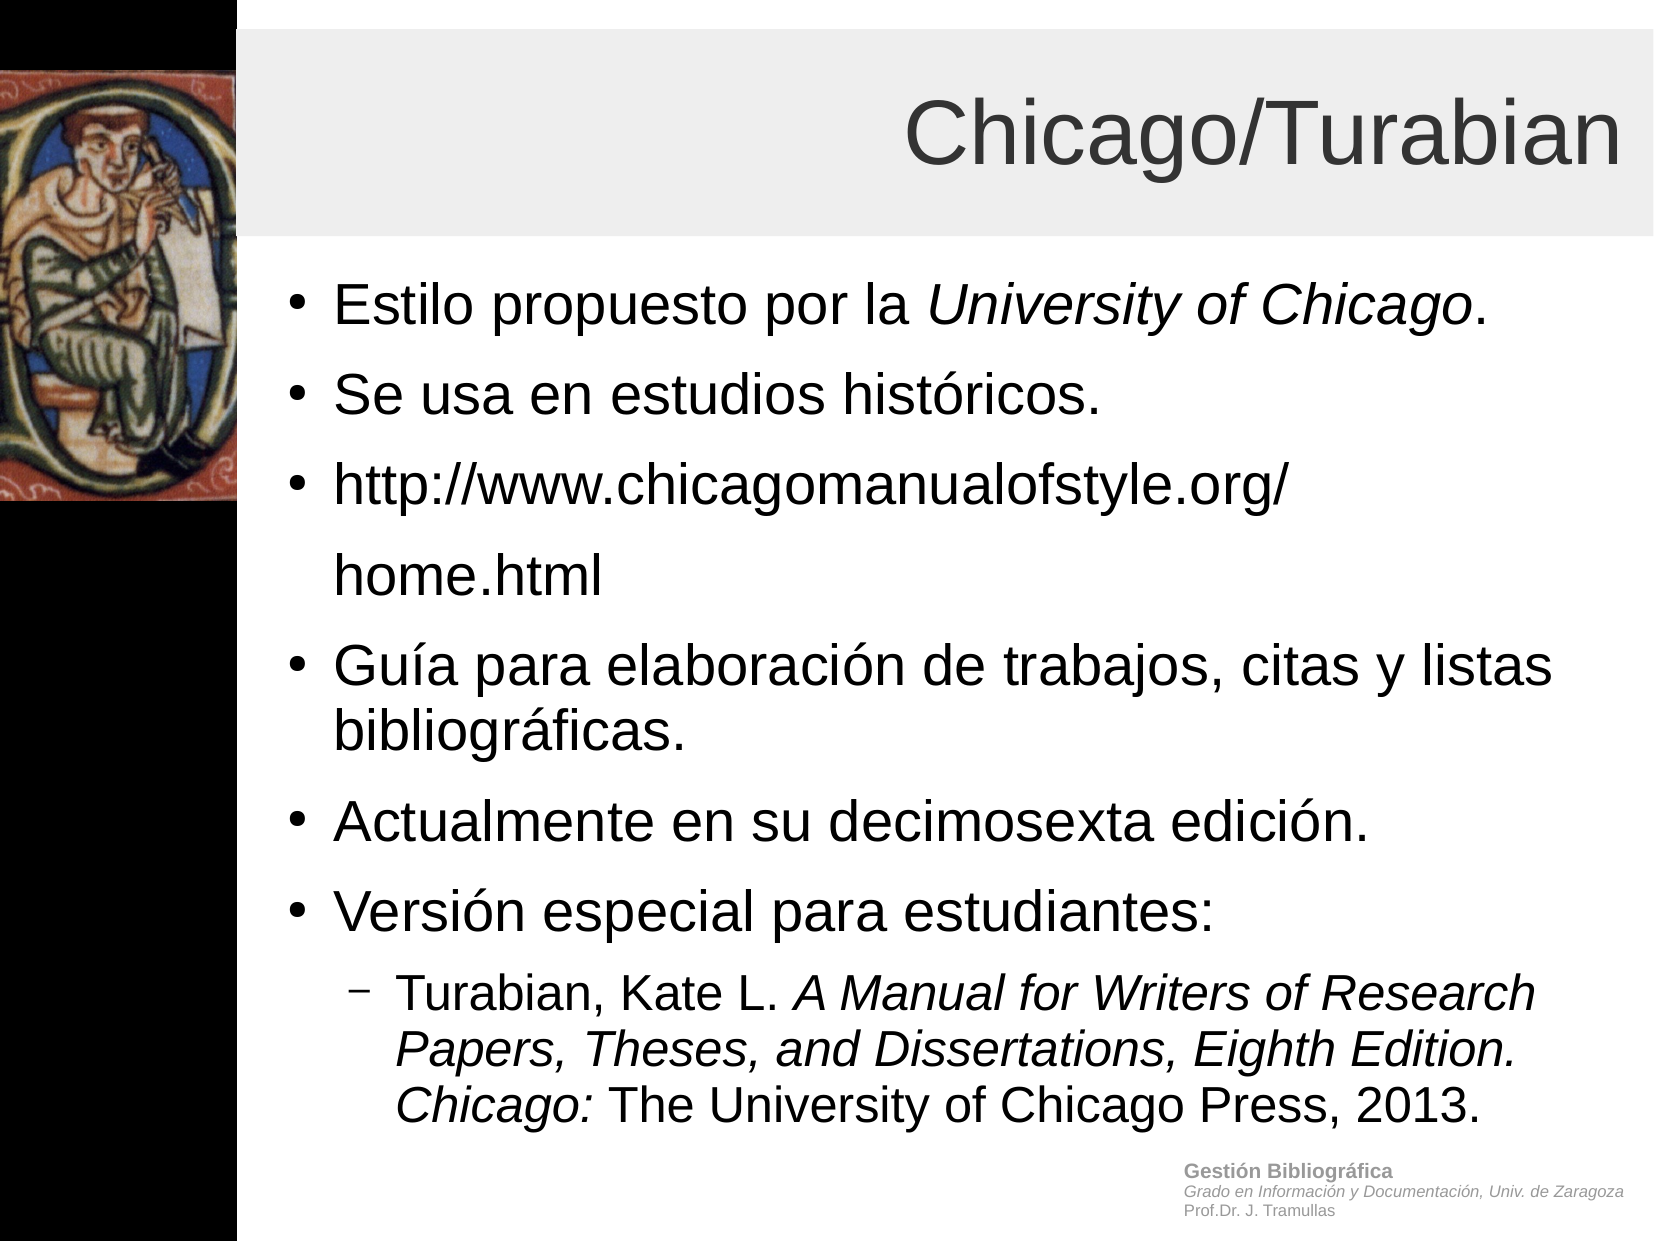

# Chicago/Turabian
Estilo propuesto por la University of Chicago.
Se usa en estudios históricos.
http://www.chicagomanualofstyle.org/
home.html
Guía para elaboración de trabajos, citas y listas bibliográficas.
Actualmente en su decimosexta edición.
Versión especial para estudiantes:
Turabian, Kate L. A Manual for Writers of Research Papers, Theses, and Dissertations, Eighth Edition. Chicago: The University of Chicago Press, 2013.